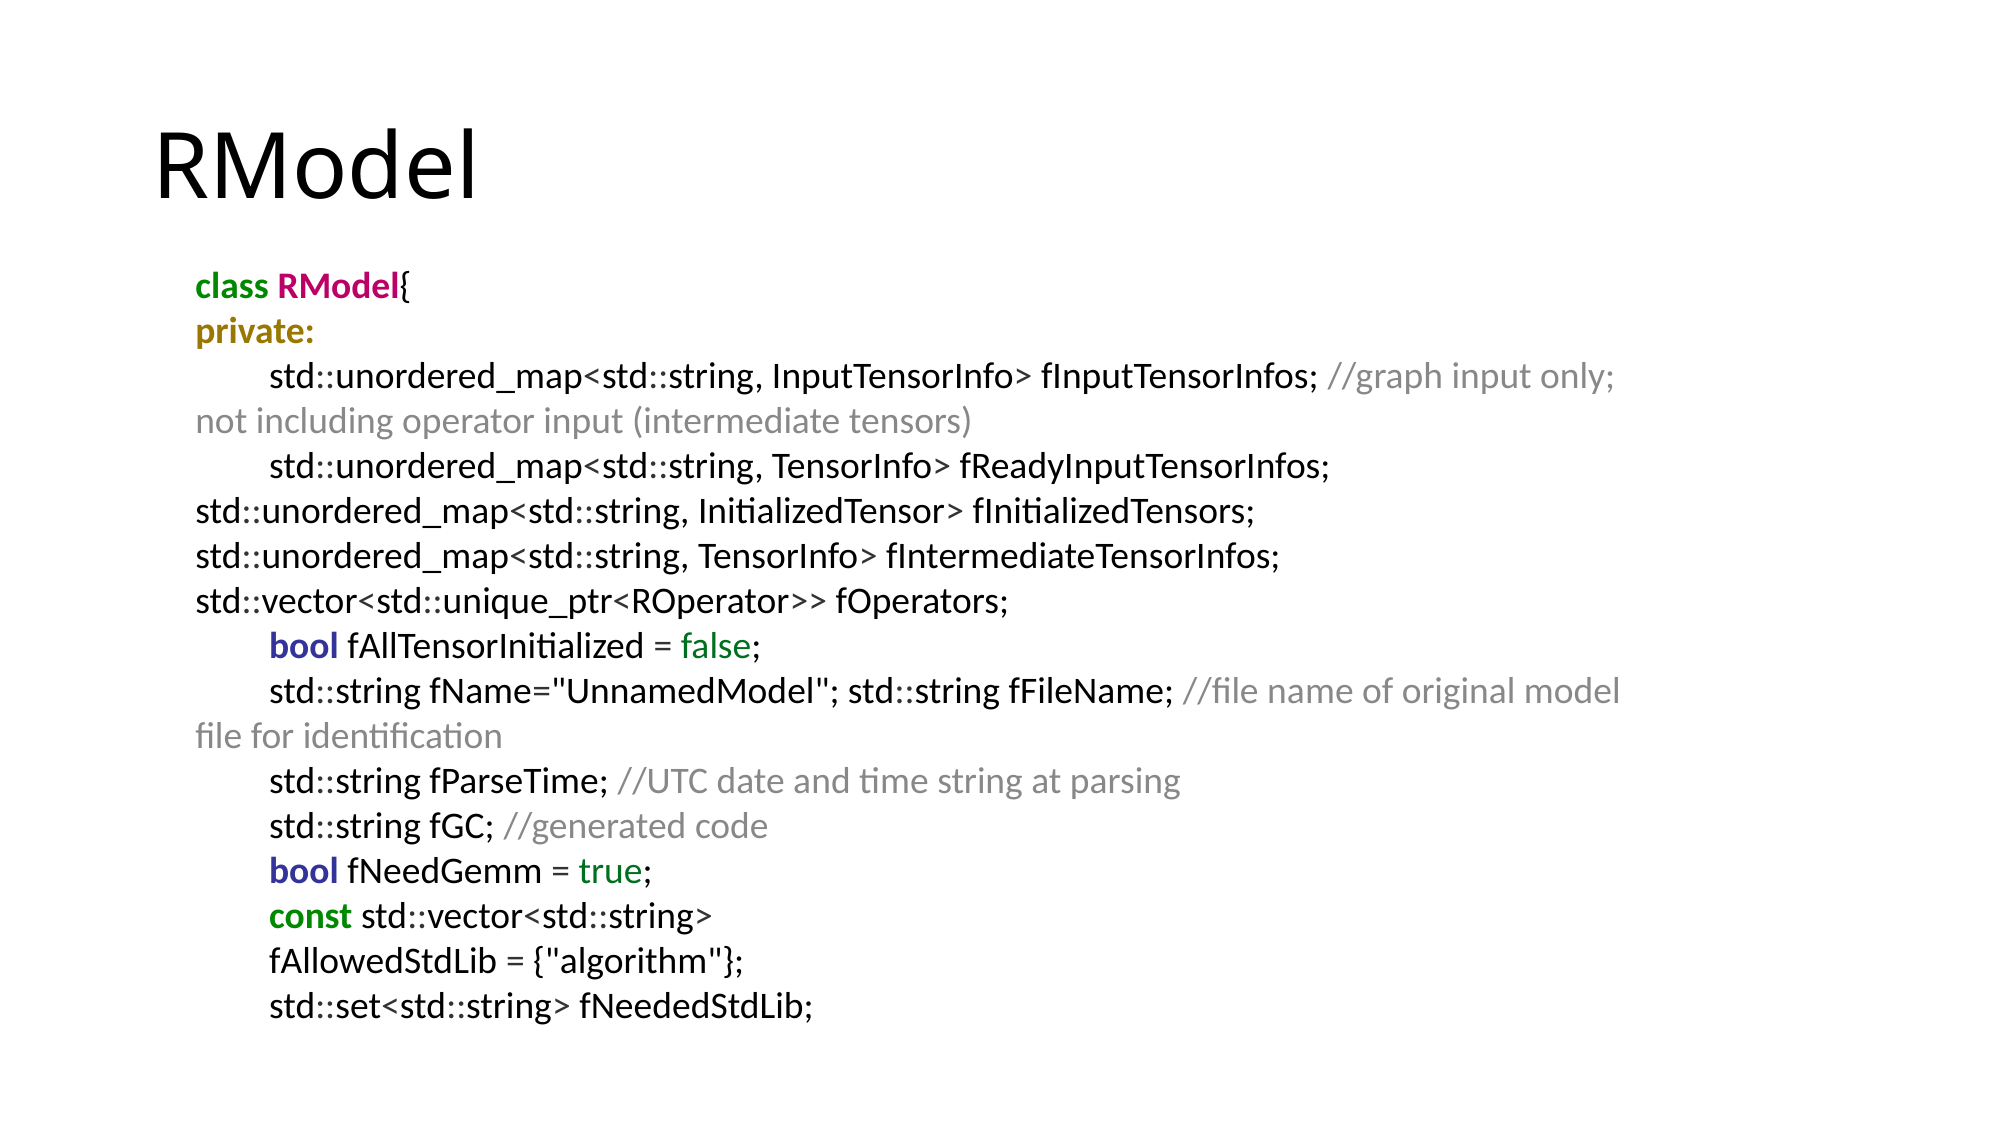

# RModel
class RModel{
private:
	std::unordered_map<std::string, InputTensorInfo> fInputTensorInfos; //graph input only; not including operator input (intermediate tensors)
	std::unordered_map<std::string, TensorInfo> fReadyInputTensorInfos; 	std::unordered_map<std::string, InitializedTensor> fInitializedTensors; 	std::unordered_map<std::string, TensorInfo> fIntermediateTensorInfos; 	std::vector<std::unique_ptr<ROperator>> fOperators;
	bool fAllTensorInitialized = false;
	std::string fName="UnnamedModel"; std::string fFileName; //file name of original model file for identification
	std::string fParseTime; //UTC date and time string at parsing
	std::string fGC; //generated code
	bool fNeedGemm = true;
	const std::vector<std::string>
	fAllowedStdLib = {"algorithm"};
	std::set<std::string> fNeededStdLib;